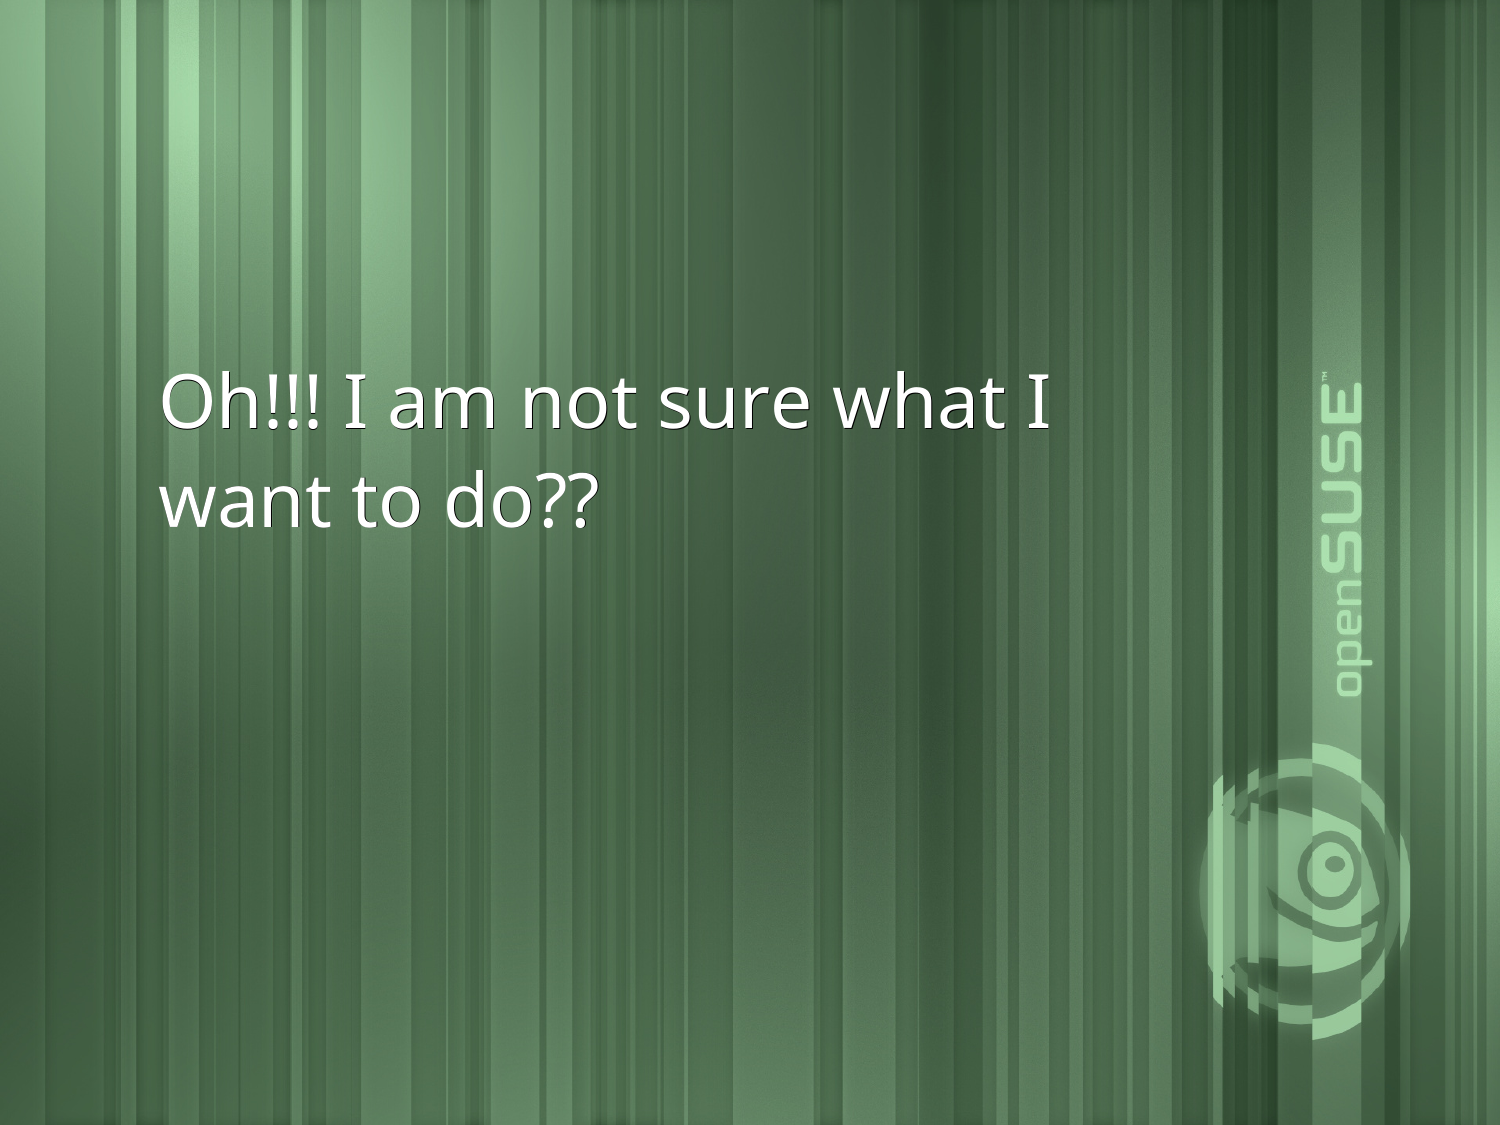

# Oh!!! I am not sure what I want to do??